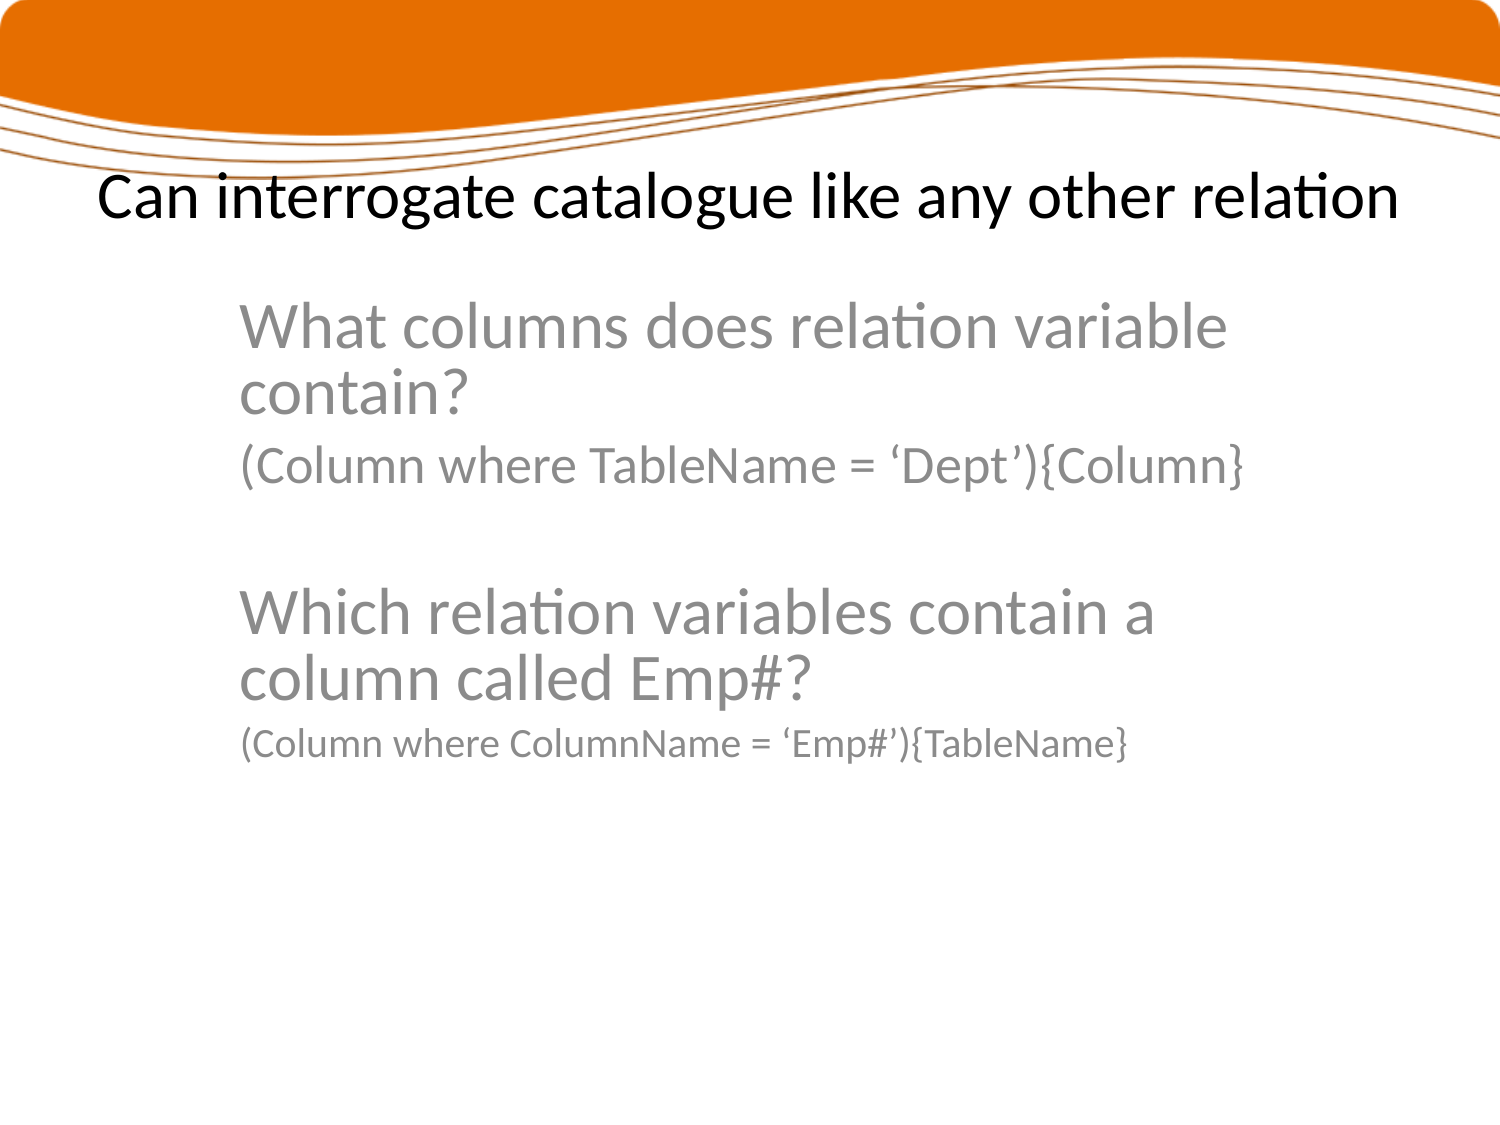

Can interrogate catalogue like any other relation
What columns does relation variable contain?
(Column where TableName = ‘Dept’){Column}
Which relation variables contain a column called Emp#?
(Column where ColumnName = ‘Emp#’){TableName}